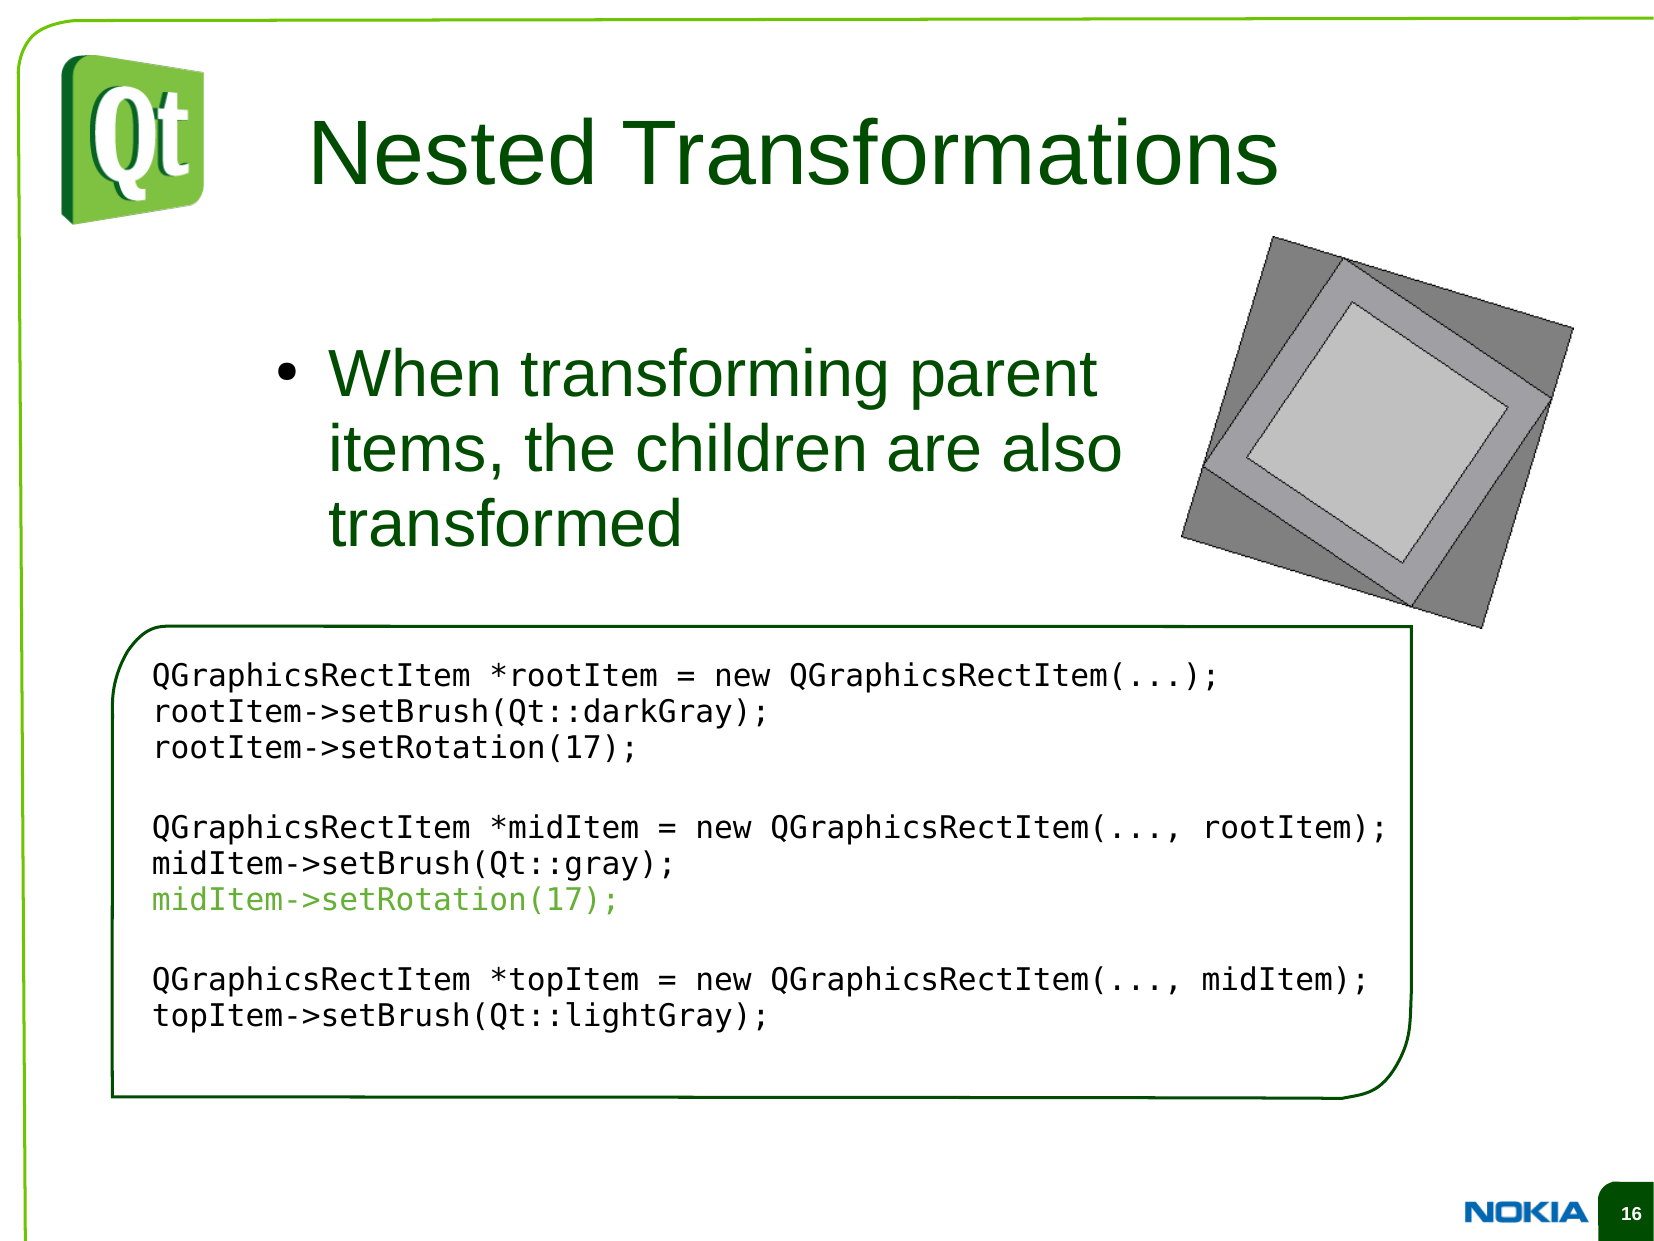

# Nested Transformations
When transforming parent items, the children are also transformed
QGraphicsRectItem *rootItem = new QGraphicsRectItem(...);
rootItem->setBrush(Qt::darkGray);
rootItem->setRotation(17);
QGraphicsRectItem *midItem = new QGraphicsRectItem(..., rootItem);
midItem->setBrush(Qt::gray);
midItem->setRotation(17);
QGraphicsRectItem *topItem = new QGraphicsRectItem(..., midItem);
topItem->setBrush(Qt::lightGray);